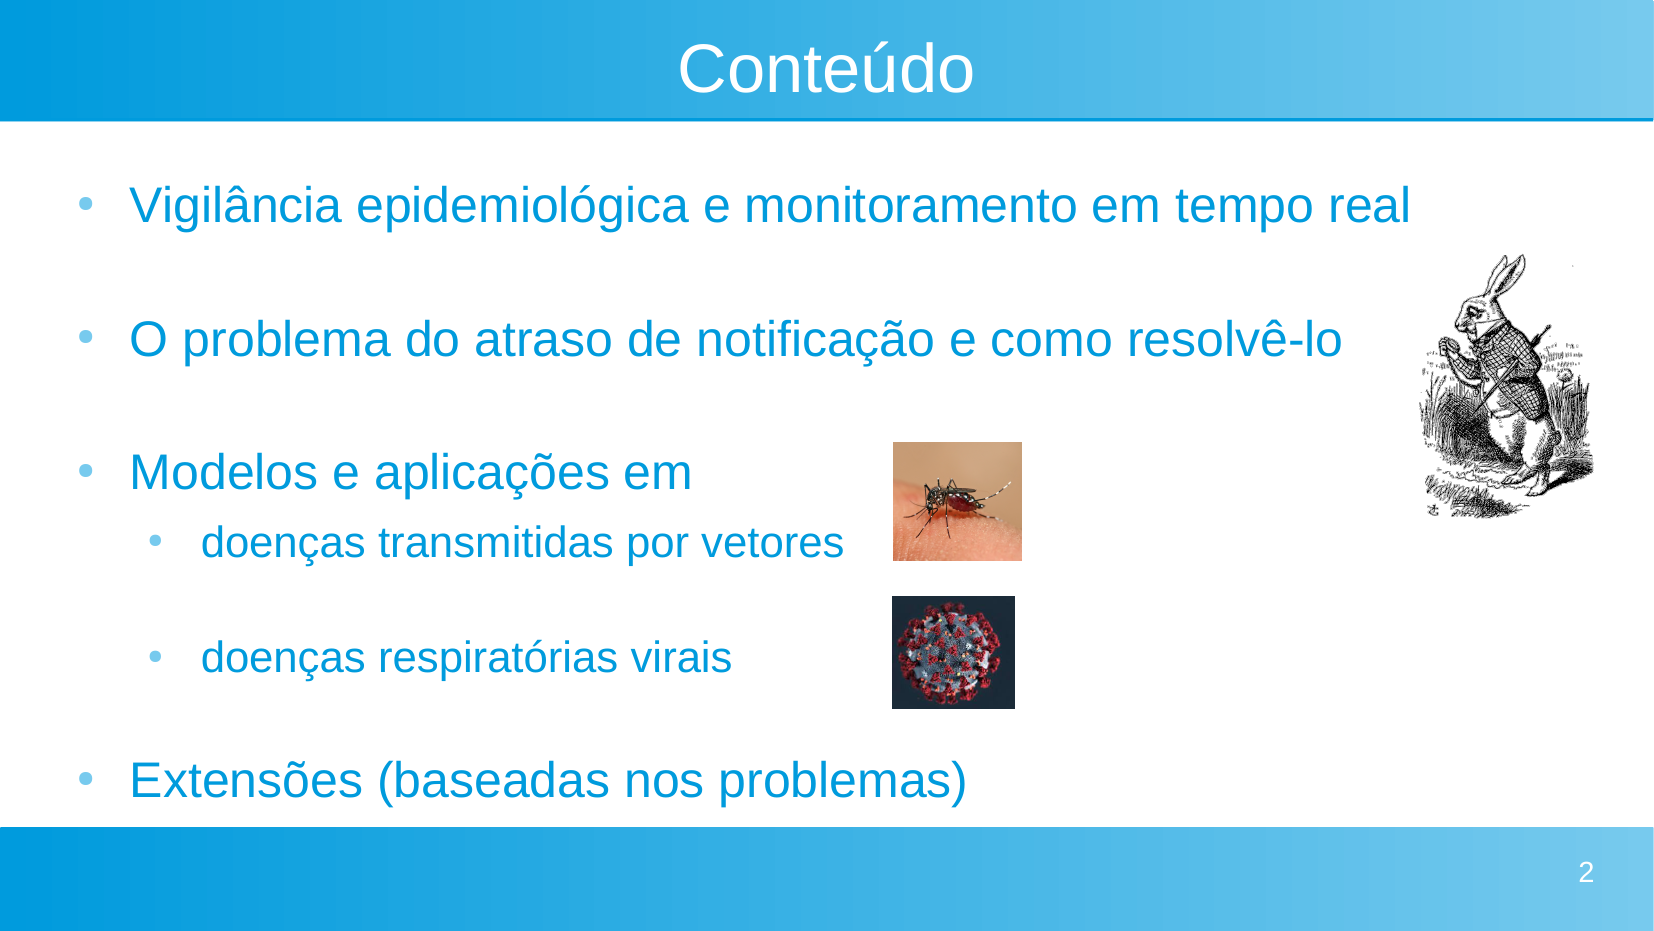

# Conteúdo
Vigilância epidemiológica e monitoramento em tempo real
O problema do atraso de notificação e como resolvê-lo
Modelos e aplicações em
doenças transmitidas por vetores
doenças respiratórias virais
Extensões (baseadas nos problemas)
2